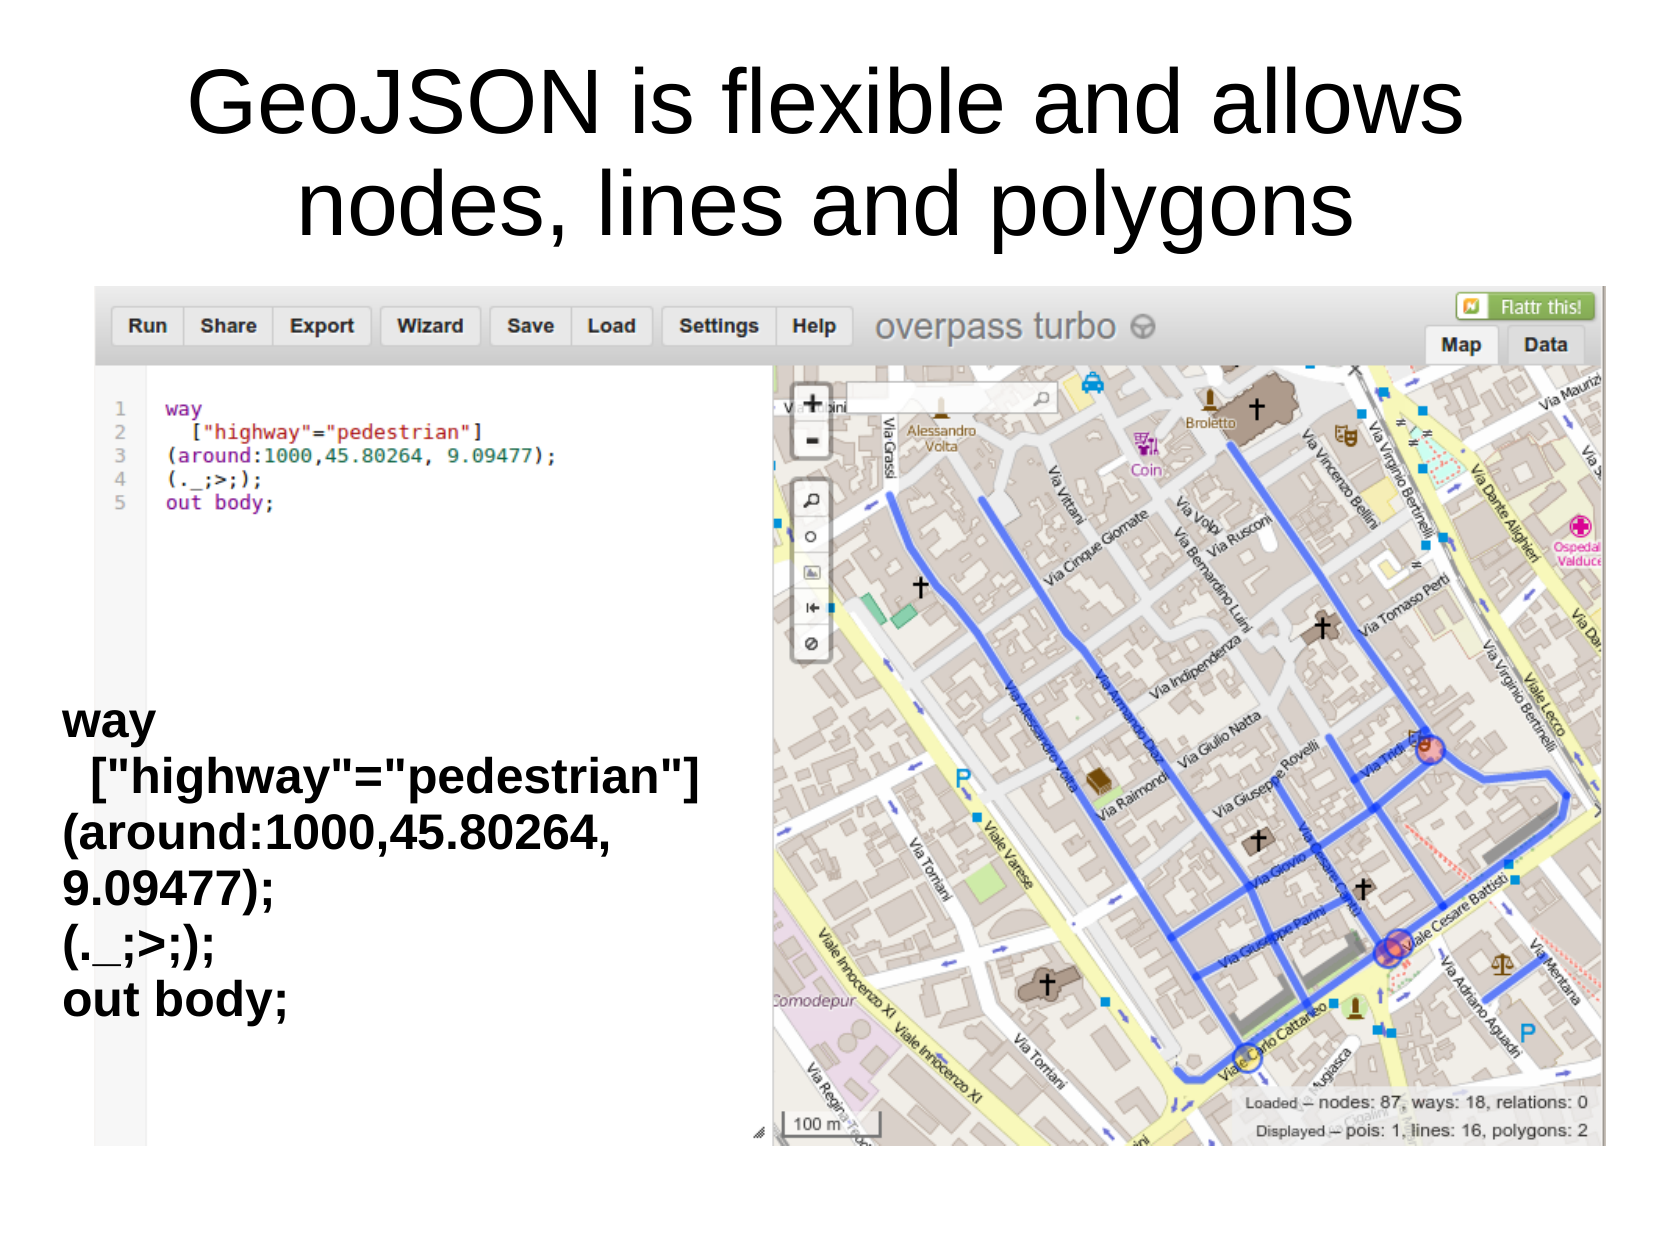

# GeoJSON is flexible and allows nodes, lines and polygons
way
 ["highway"="pedestrian"]
(around:1000,45.80264, 9.09477);
(._;>;);
out body;